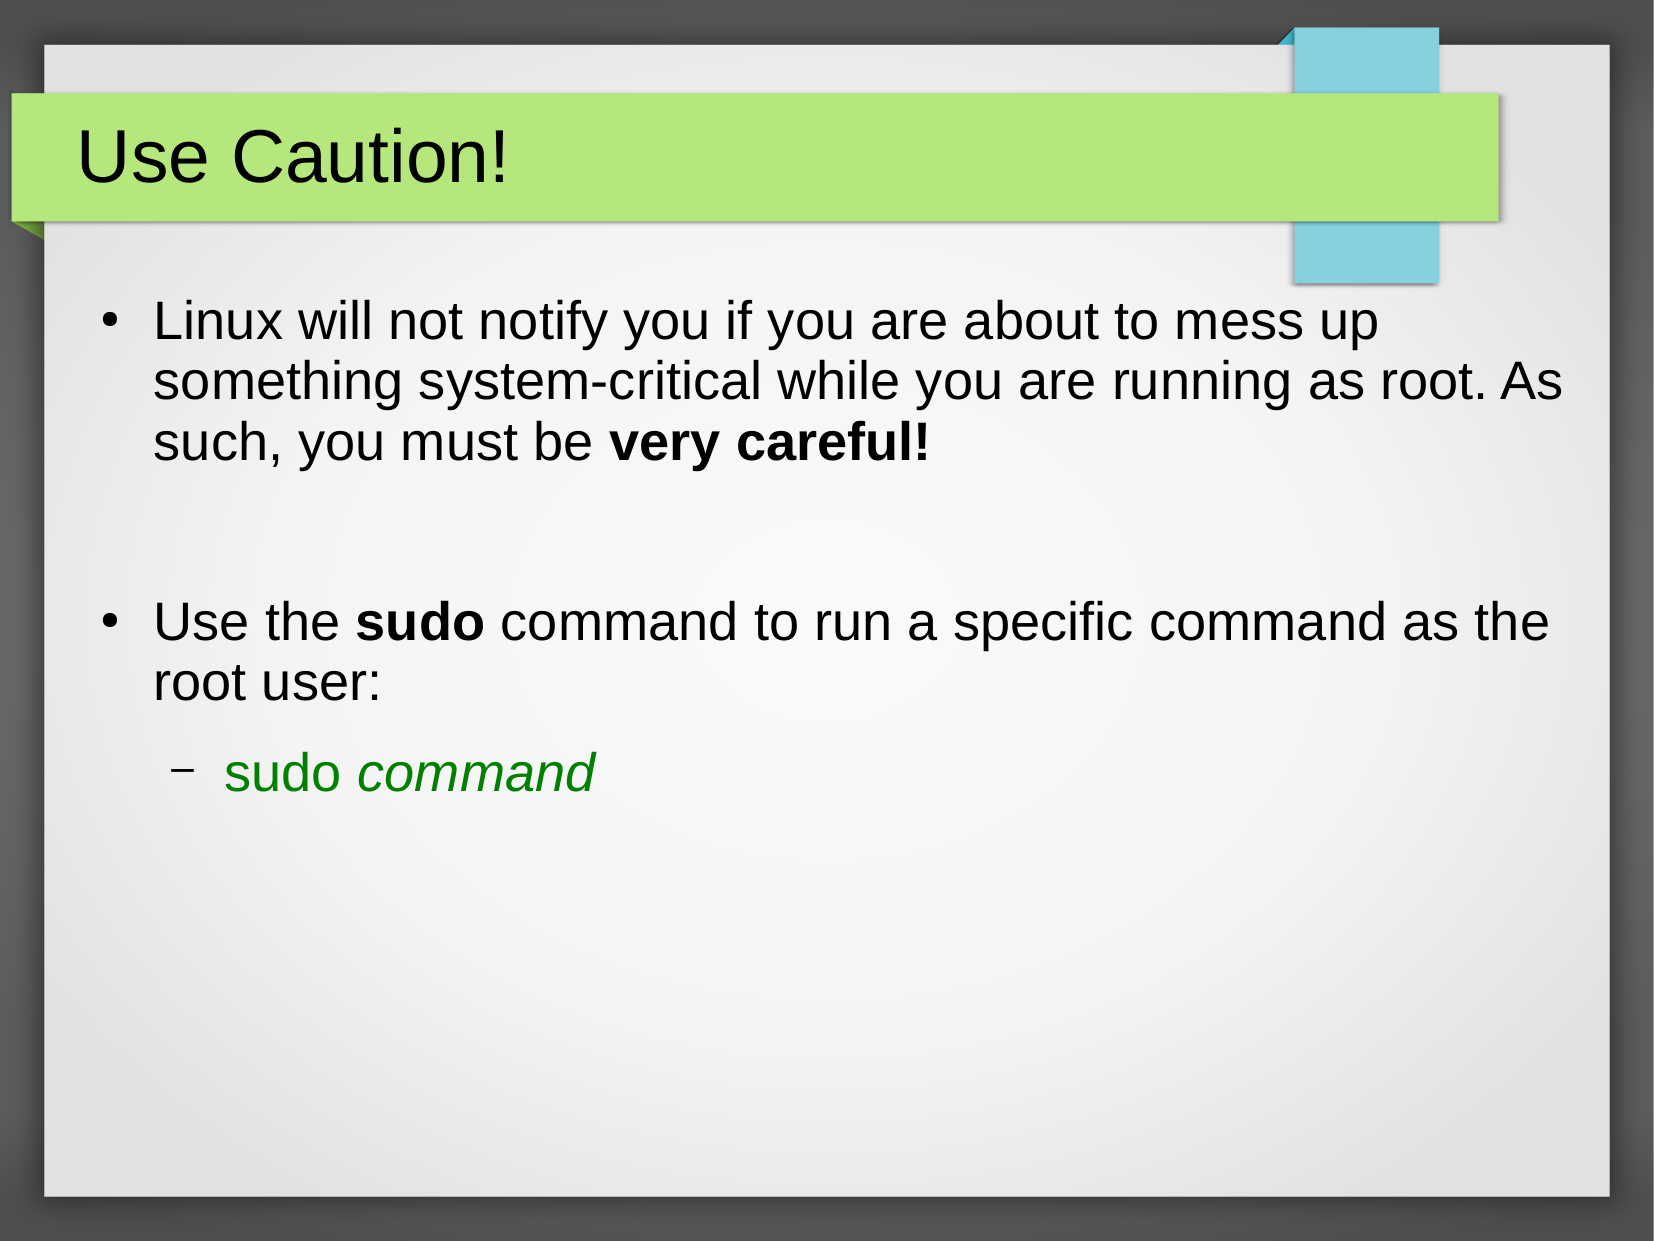

# Use Caution!
Linux will not notify you if you are about to mess up something system-critical while you are running as root. As such, you must be very careful!
Use the sudo command to run a specific command as the root user:
sudo command